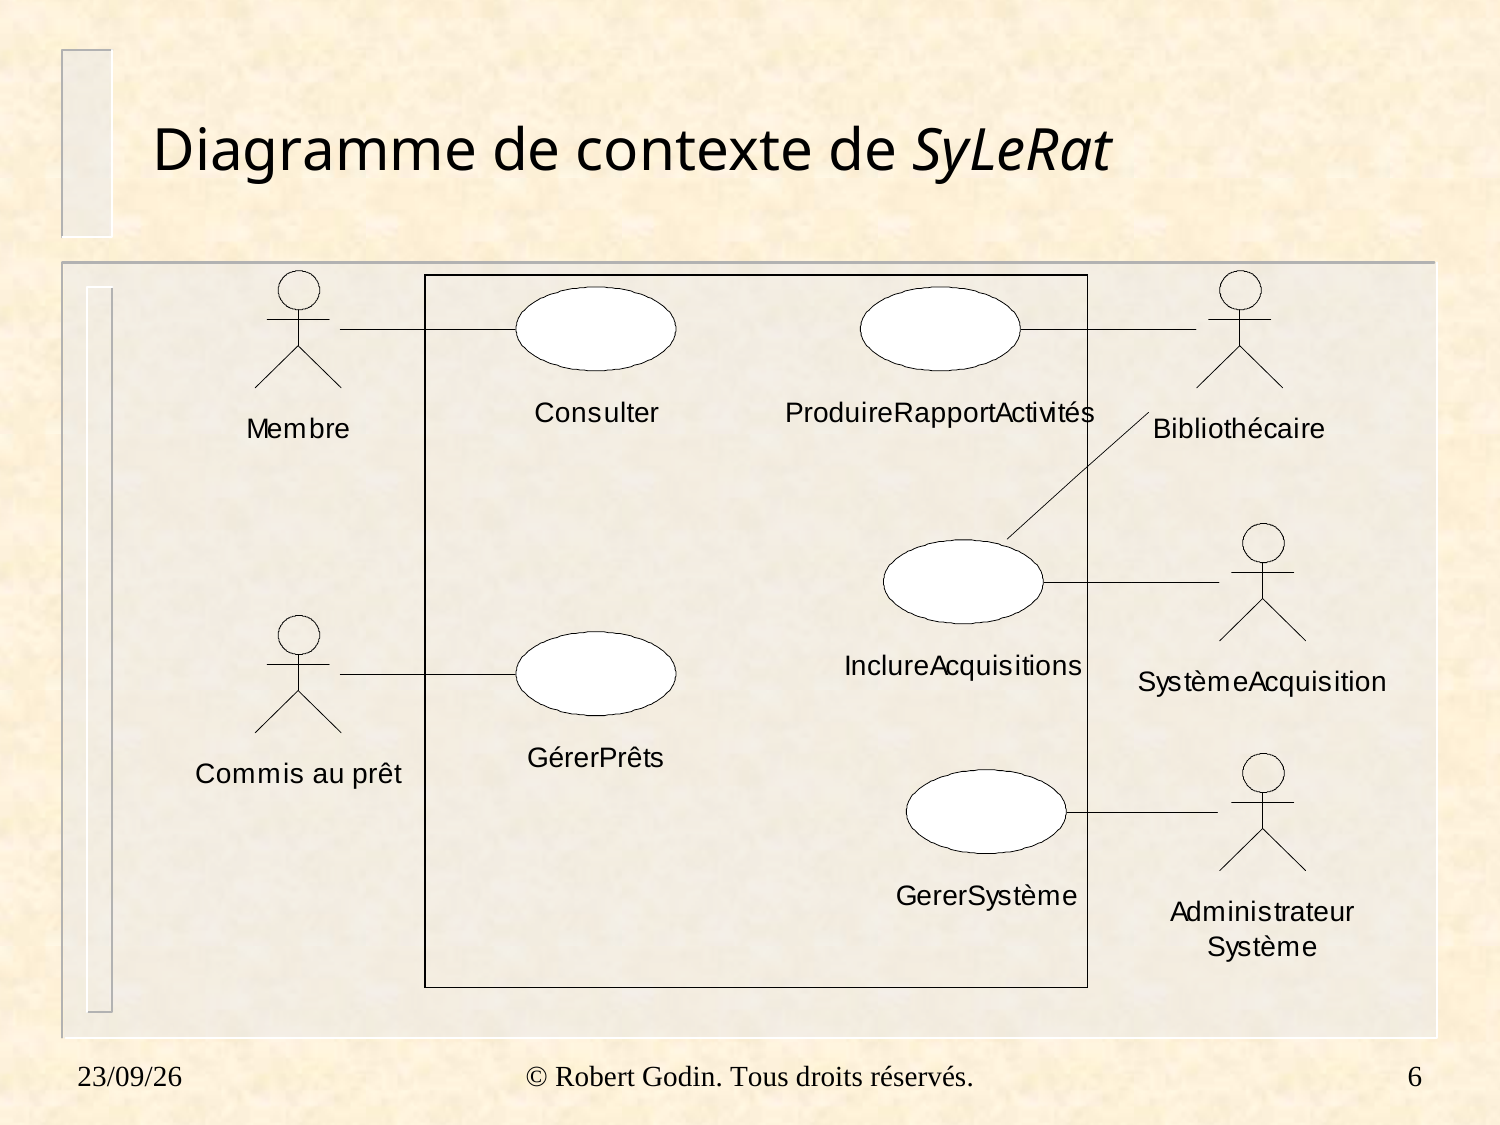

# Diagramme de contexte de SyLeRat
© Robert Godin. Tous droits réservés.